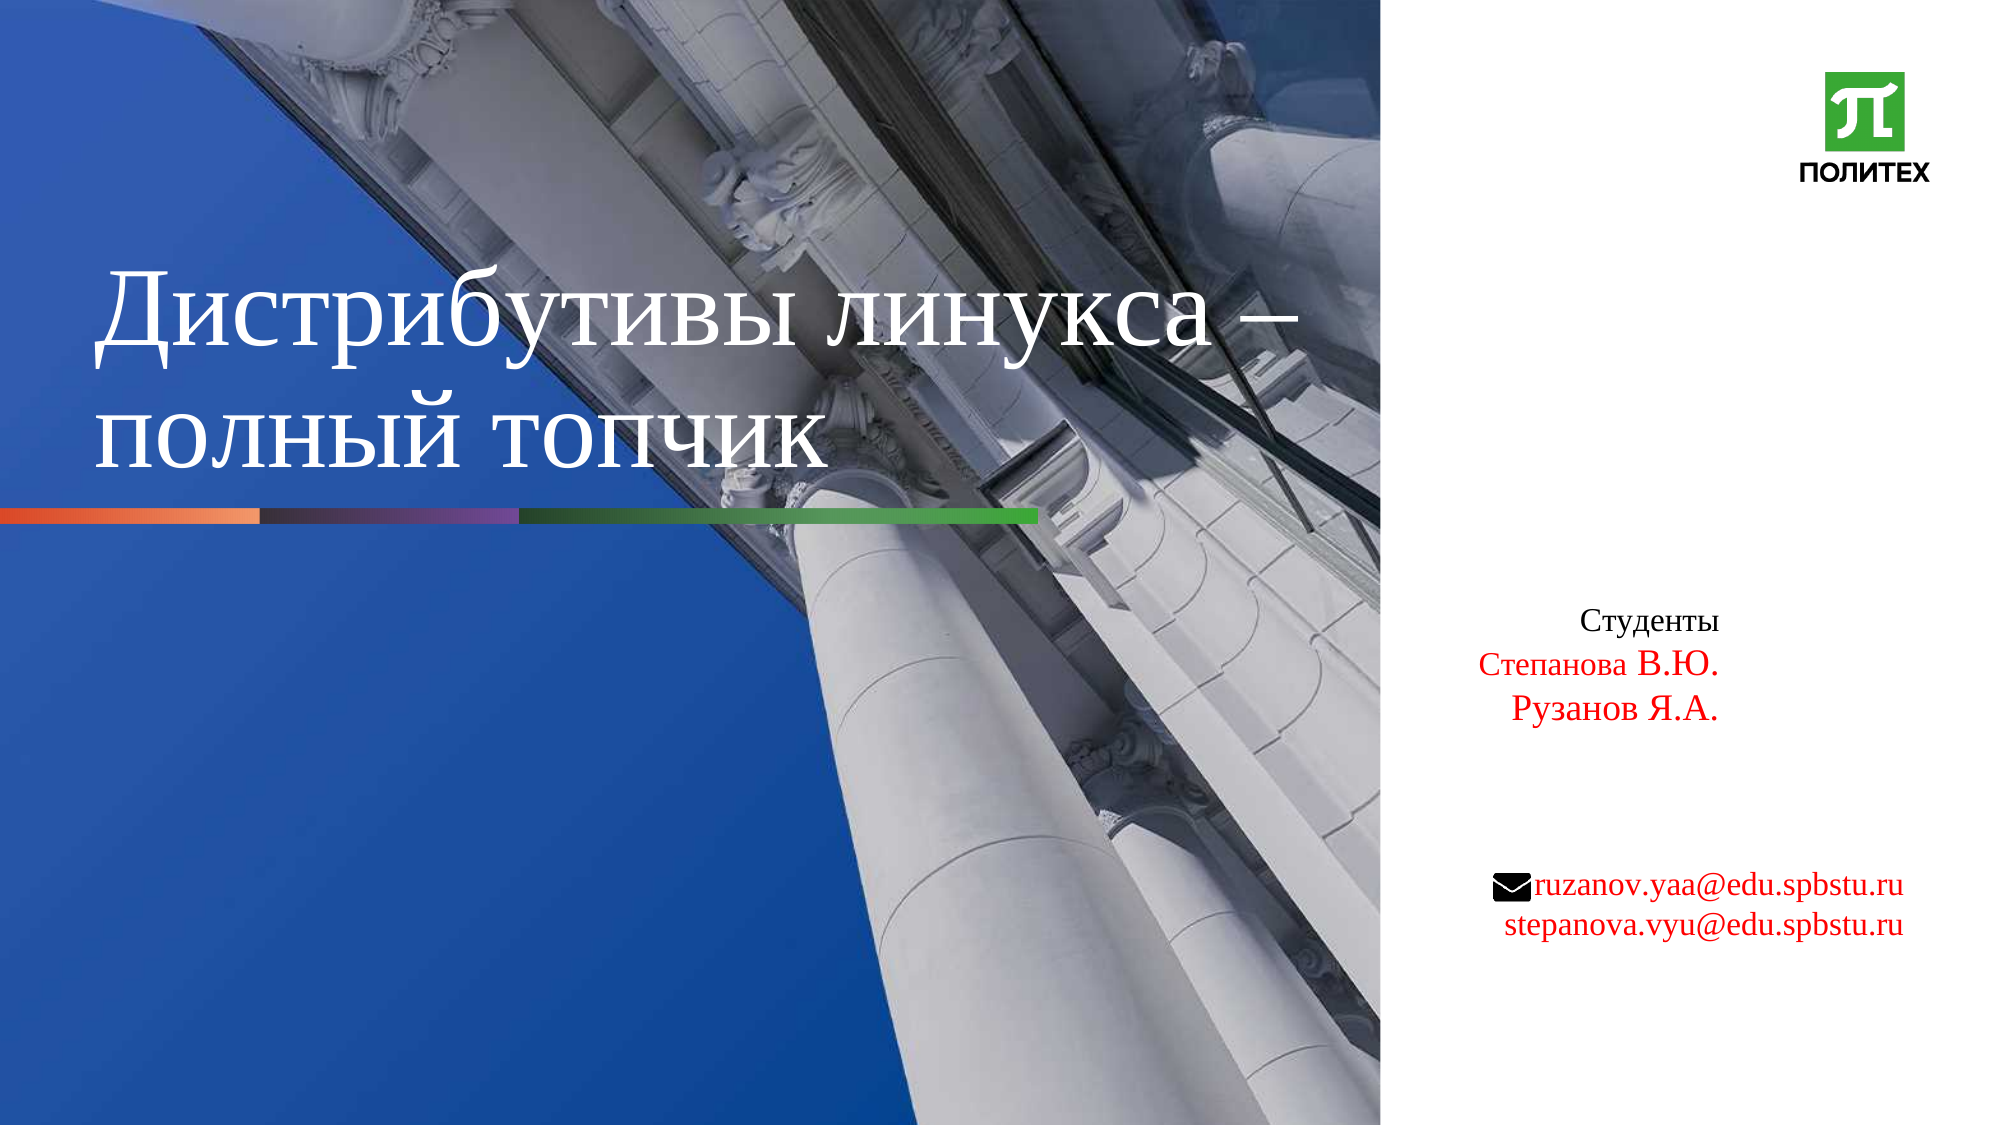

# Дистрибутивы линукса – полный топчик
Студенты
Степанова В.Ю.
Рузанов Я.А.
ruzanov.yaa@edu.spbstu.ru
stepanova.vyu@edu.spbstu.ru